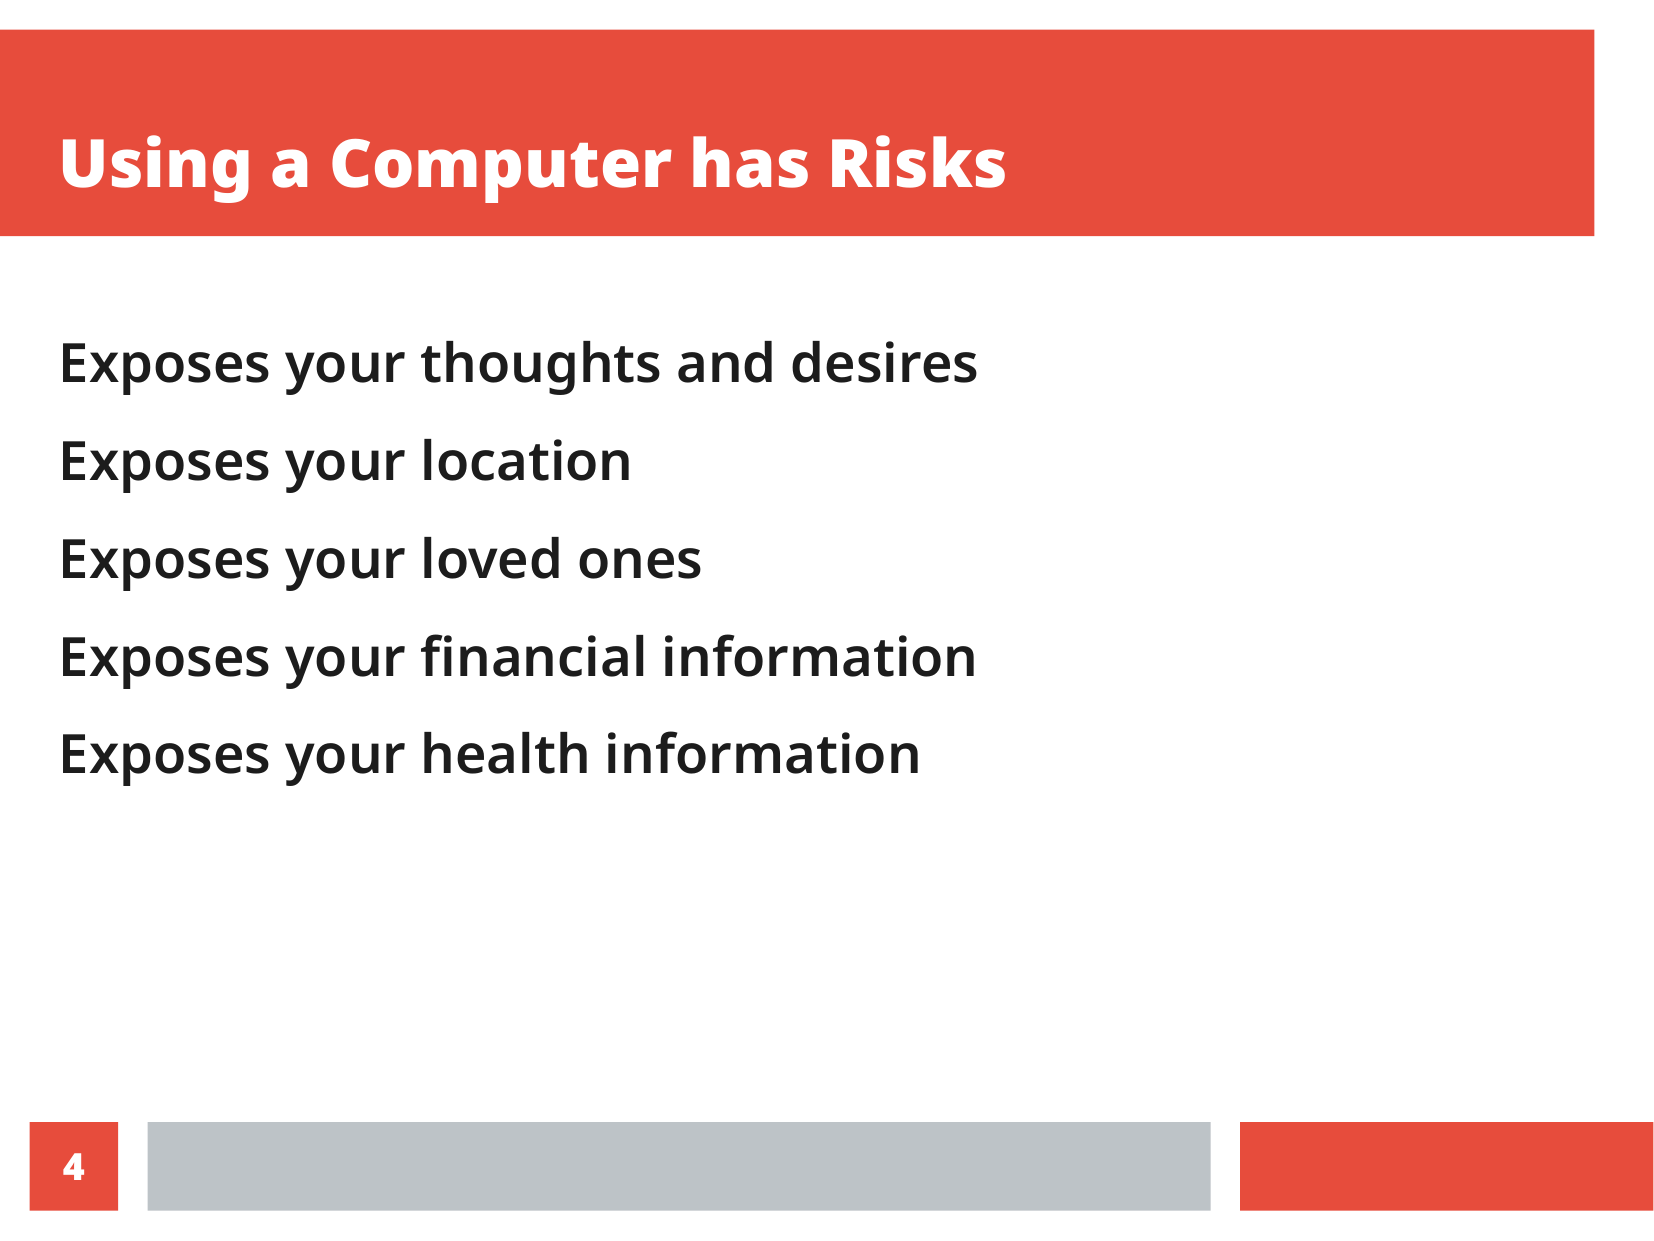

# Using a Computer has Risks
Exposes your thoughts and desires
Exposes your location
Exposes your loved ones
Exposes your financial information
Exposes your health information
4